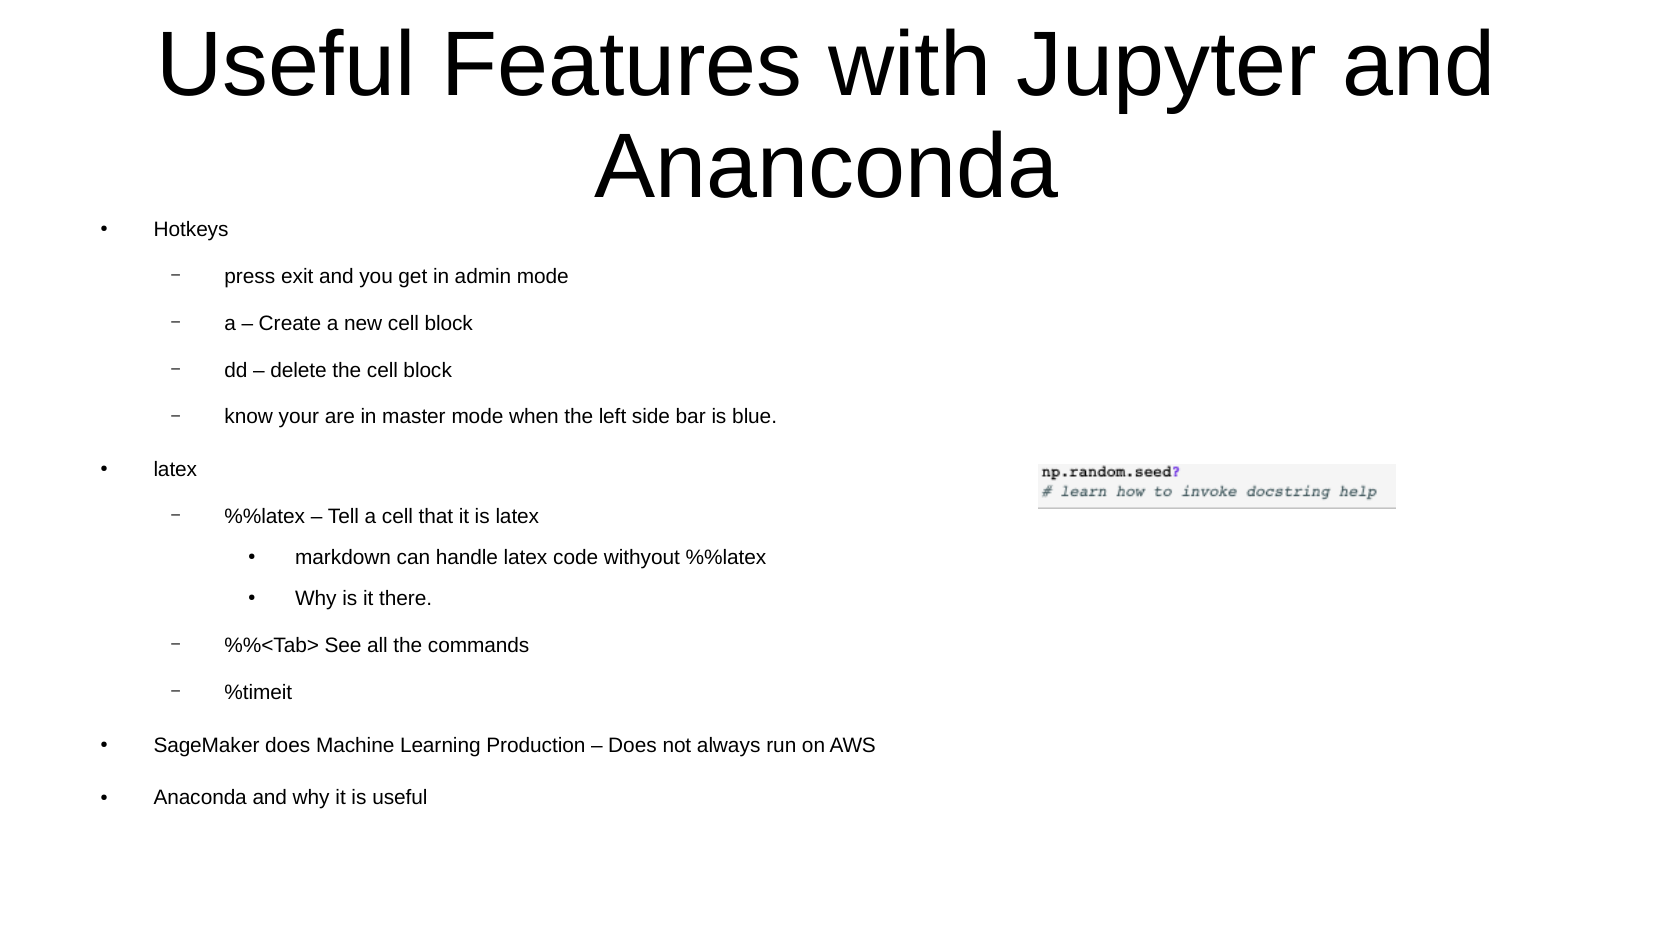

# Useful Features with Jupyter and Ananconda
Hotkeys
press exit and you get in admin mode
a – Create a new cell block
dd – delete the cell block
know your are in master mode when the left side bar is blue.
latex
%%latex – Tell a cell that it is latex
markdown can handle latex code withyout %%latex
Why is it there.
%%<Tab> See all the commands
%timeit
SageMaker does Machine Learning Production – Does not always run on AWS
Anaconda and why it is useful